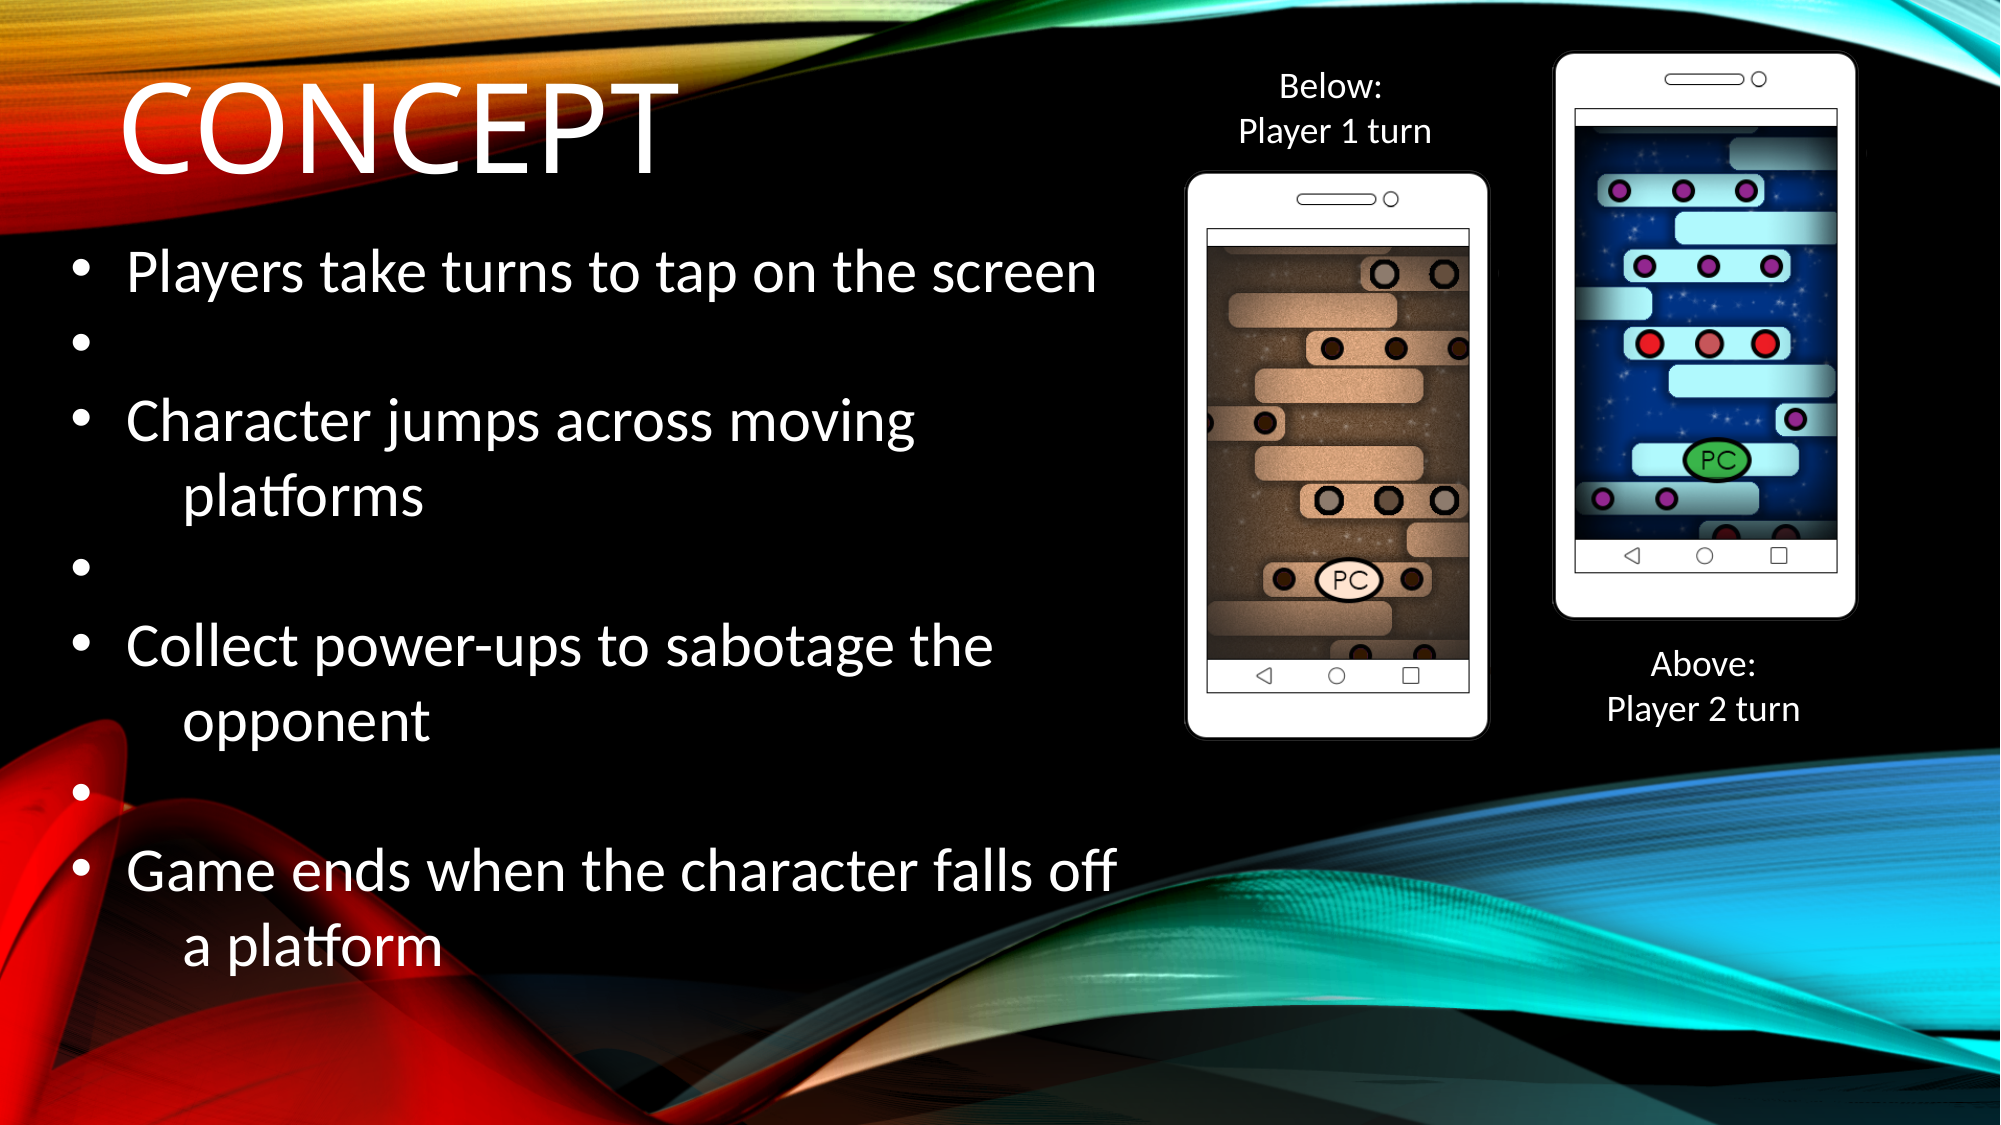

Below:
Player 1 turn
# Concept
Players take turns to tap on the screen
Character jumps across moving platforms
Collect power-ups to sabotage the opponent
Game ends when the character falls off a platform
Above:
Player 2 turn